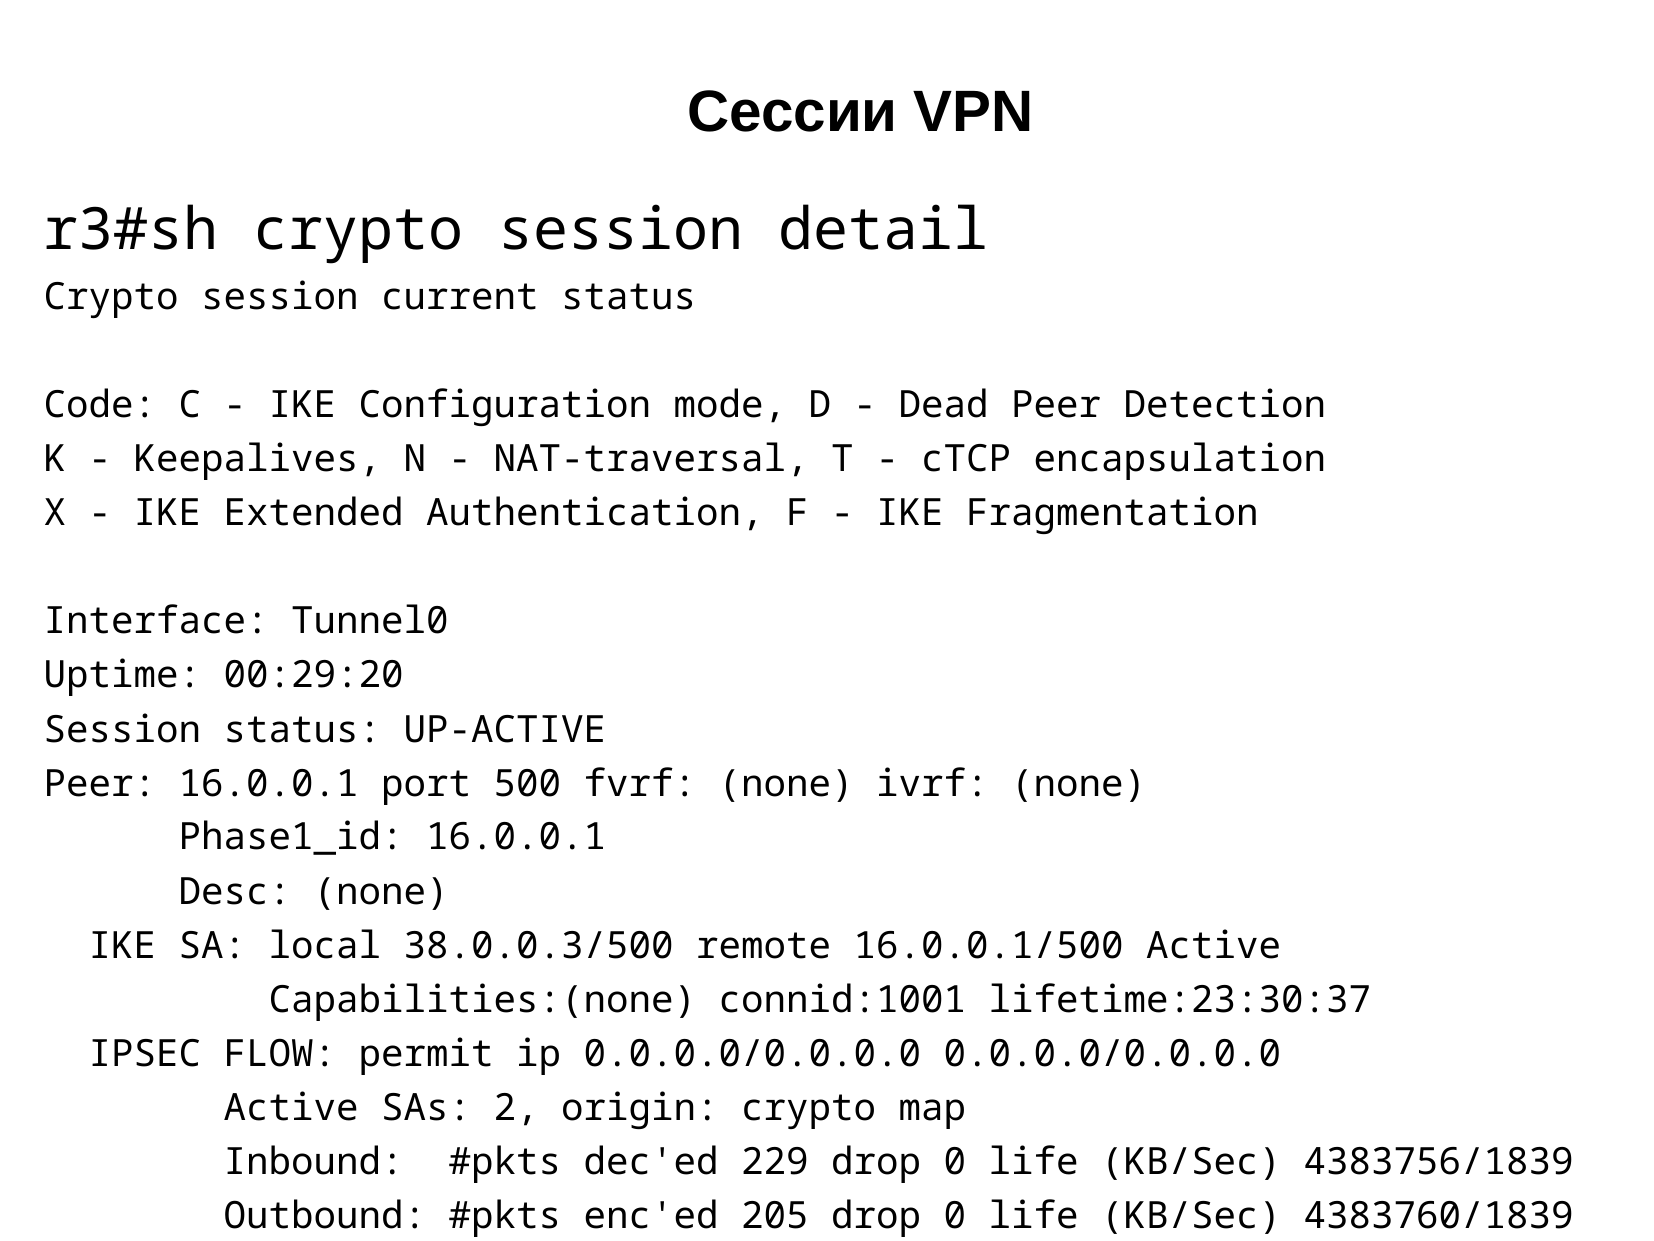

Сессии VPN
# r3#sh crypto session detail
Crypto session current status
Code: C - IKE Configuration mode, D - Dead Peer Detection
K - Keepalives, N - NAT-traversal, T - cTCP encapsulation
X - IKE Extended Authentication, F - IKE Fragmentation
Interface: Tunnel0
Uptime: 00:29:20
Session status: UP-ACTIVE
Peer: 16.0.0.1 port 500 fvrf: (none) ivrf: (none)
 Phase1_id: 16.0.0.1
 Desc: (none)
 IKE SA: local 38.0.0.3/500 remote 16.0.0.1/500 Active
 Capabilities:(none) connid:1001 lifetime:23:30:37
 IPSEC FLOW: permit ip 0.0.0.0/0.0.0.0 0.0.0.0/0.0.0.0
 Active SAs: 2, origin: crypto map
 Inbound: #pkts dec'ed 229 drop 0 life (KB/Sec) 4383756/1839
 Outbound: #pkts enc'ed 205 drop 0 life (KB/Sec) 4383760/1839